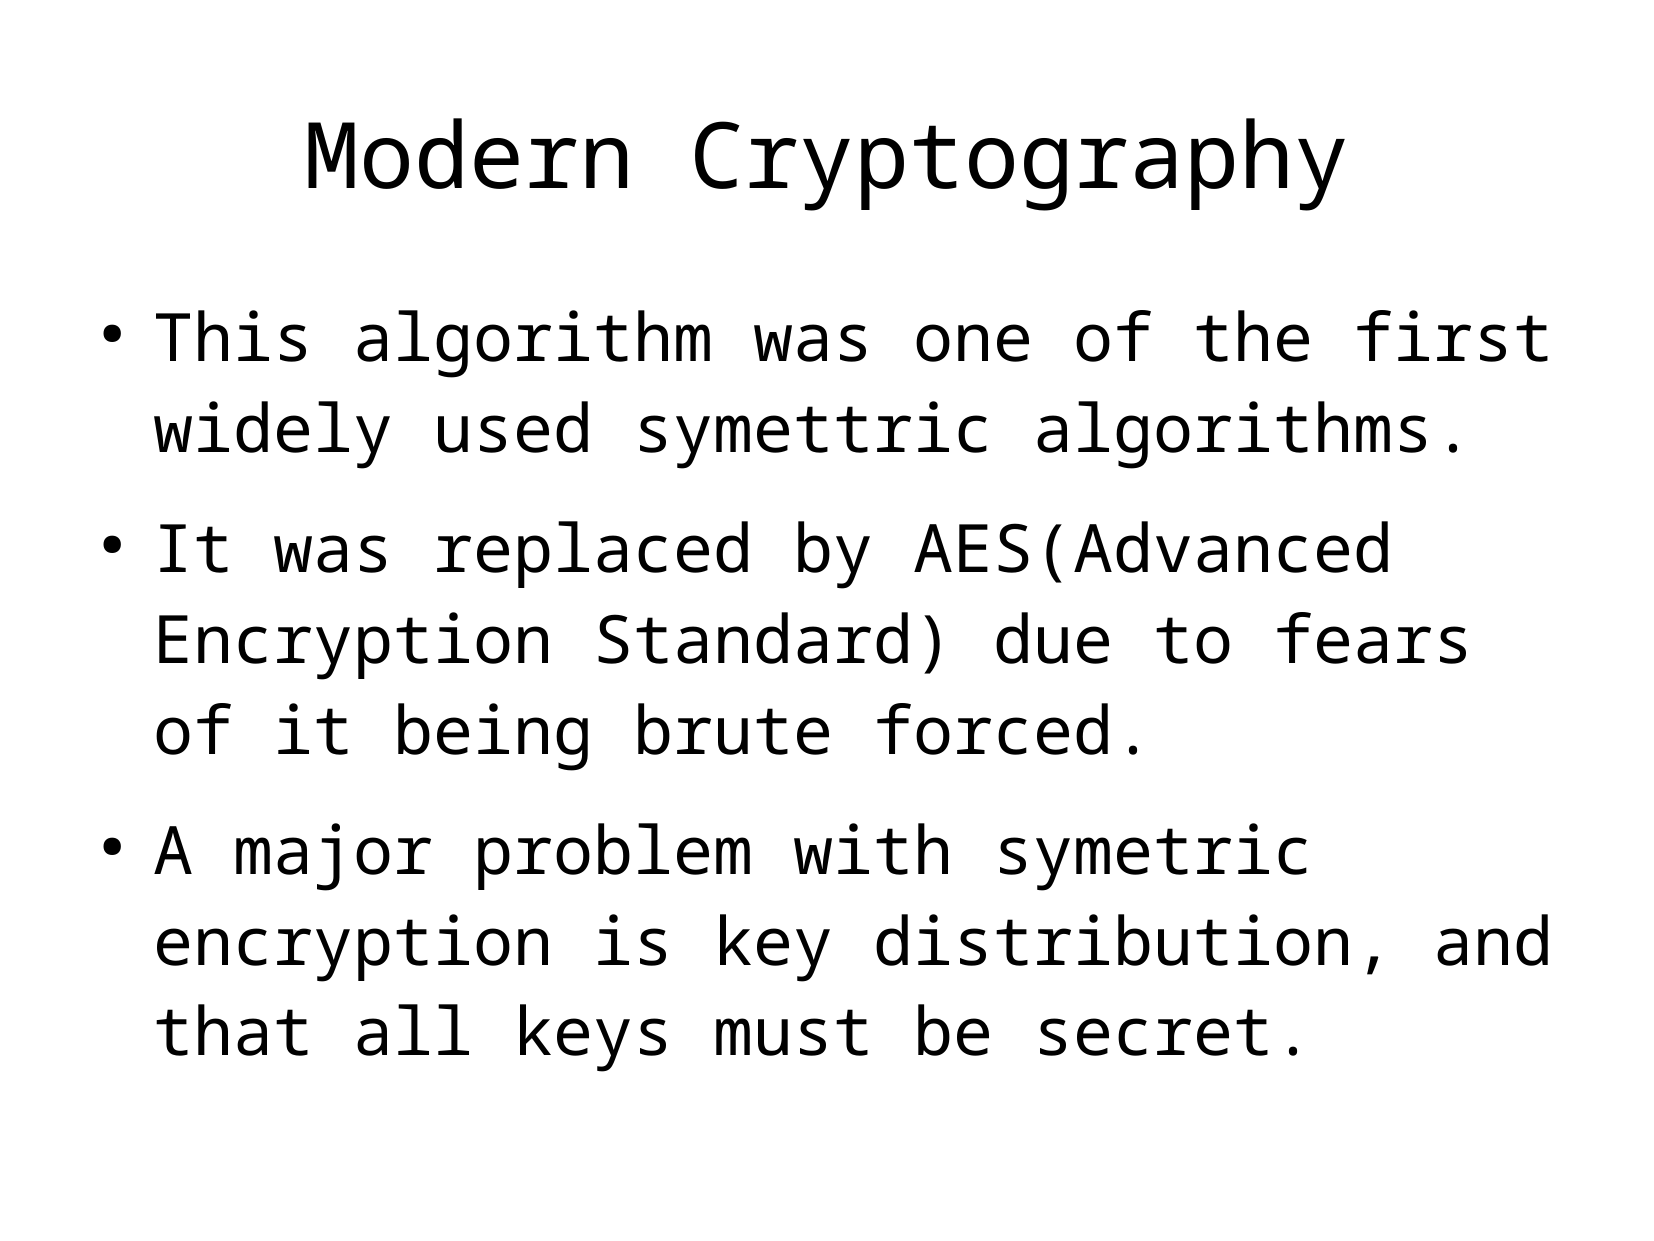

# Modern Cryptography
This algorithm was one of the first widely used symettric algorithms.
It was replaced by AES(Advanced Encryption Standard) due to fears of it being brute forced.
A major problem with symetric encryption is key distribution, and that all keys must be secret.